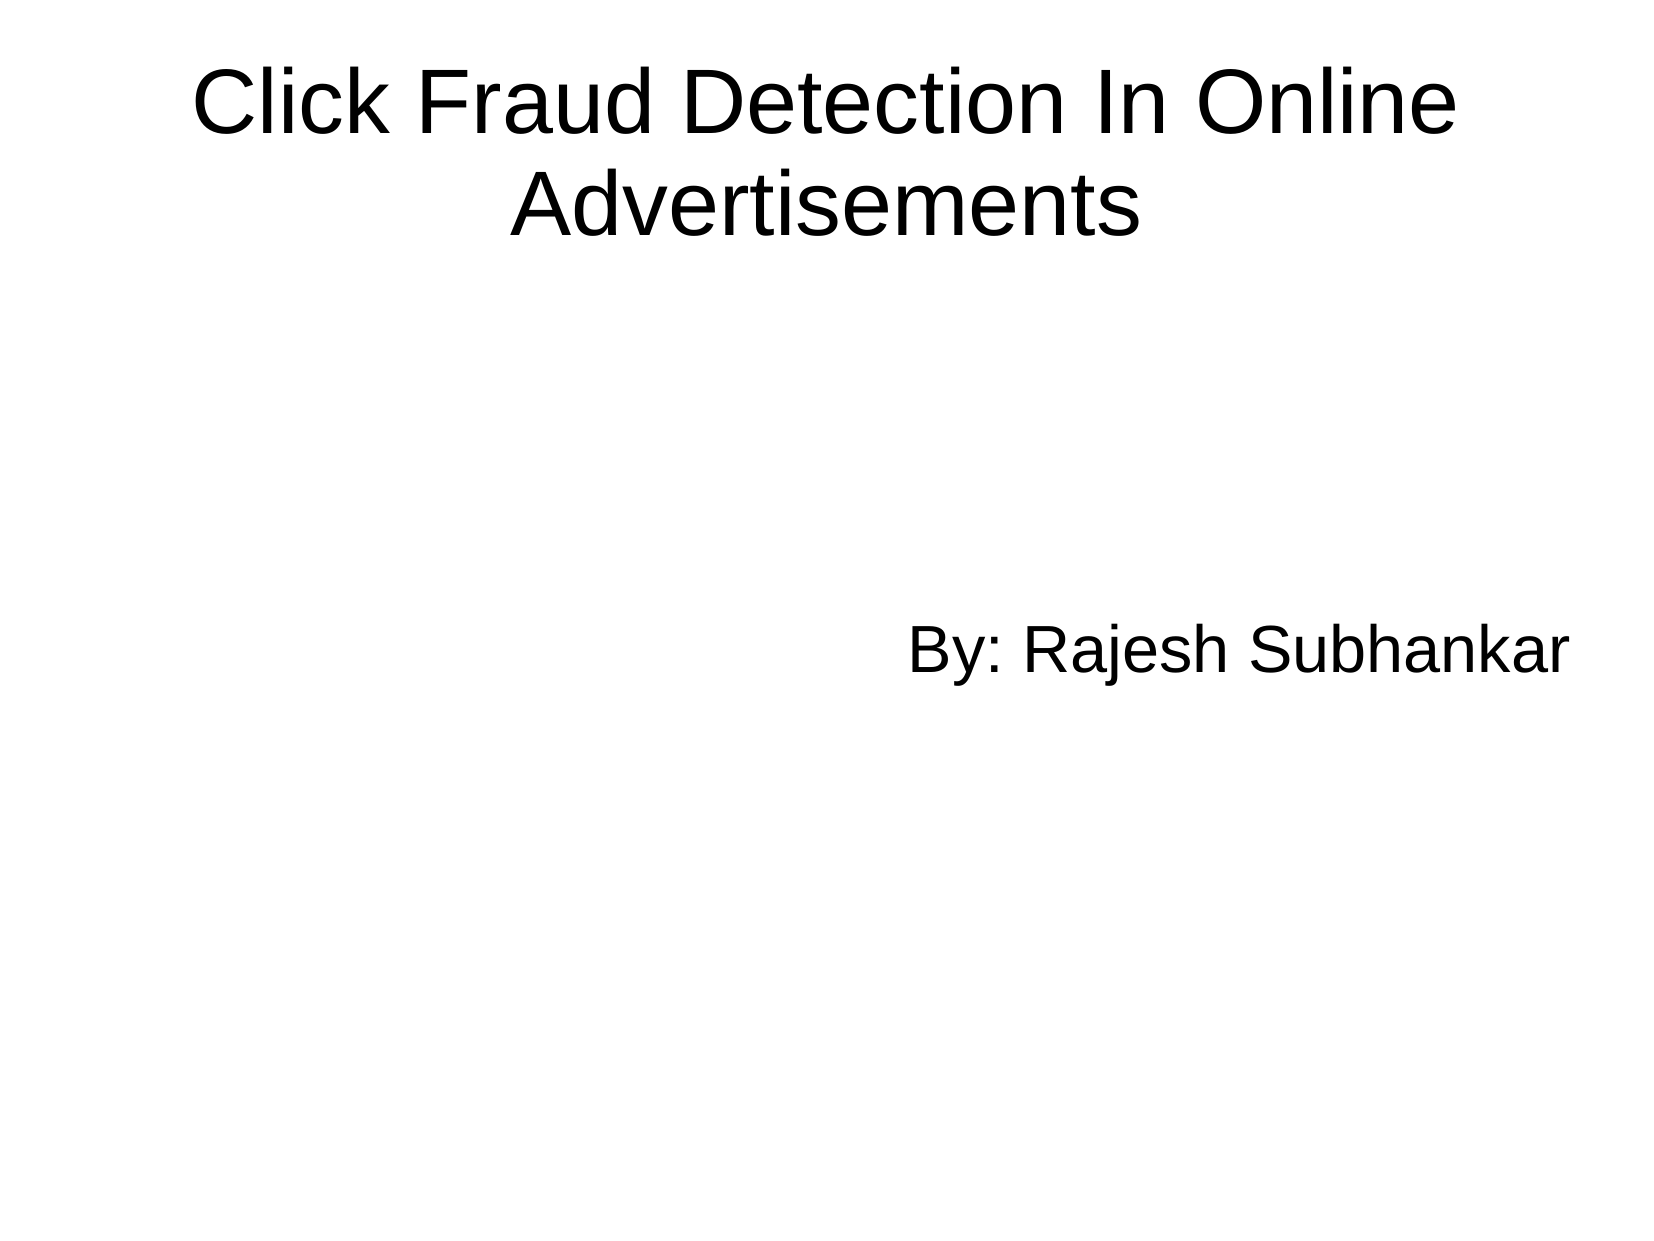

# Click Fraud Detection In Online Advertisements
By: Rajesh Subhankar